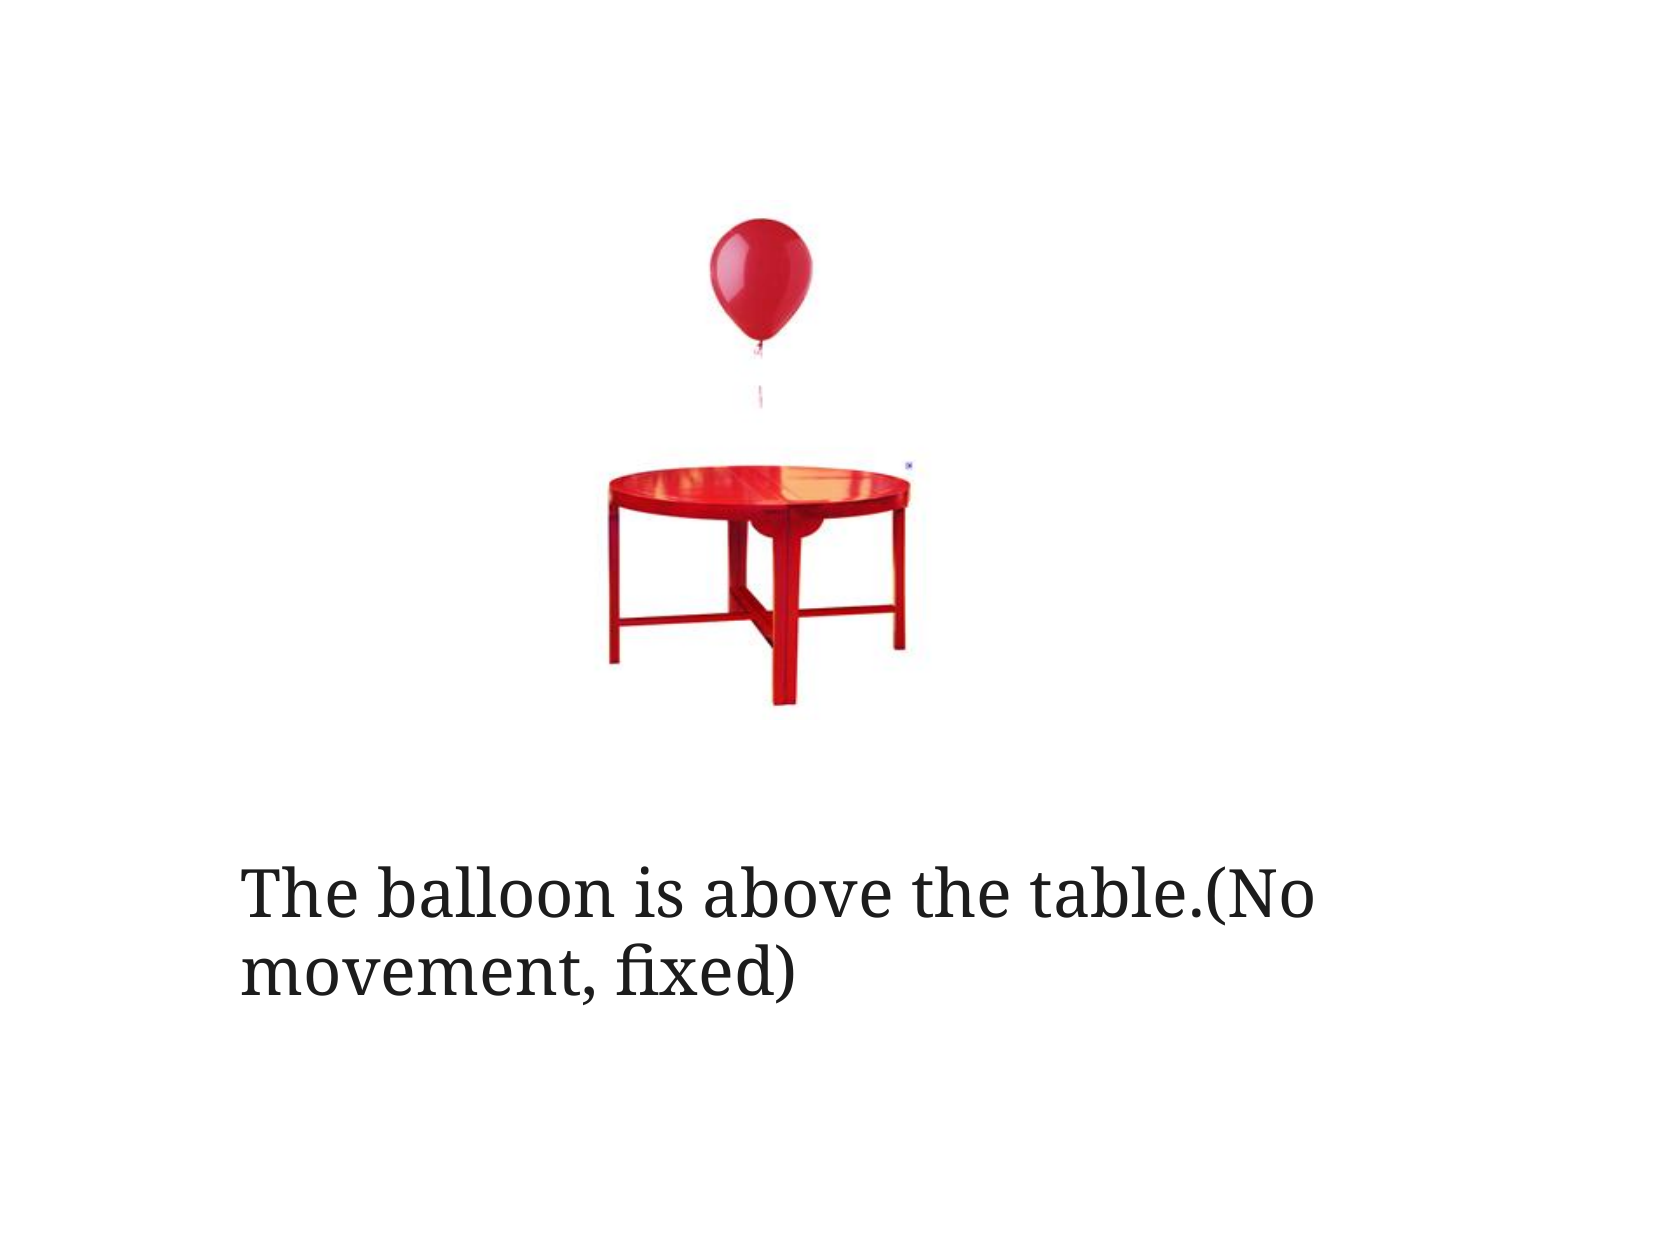

The balloon is above the table.(No movement, fixed)